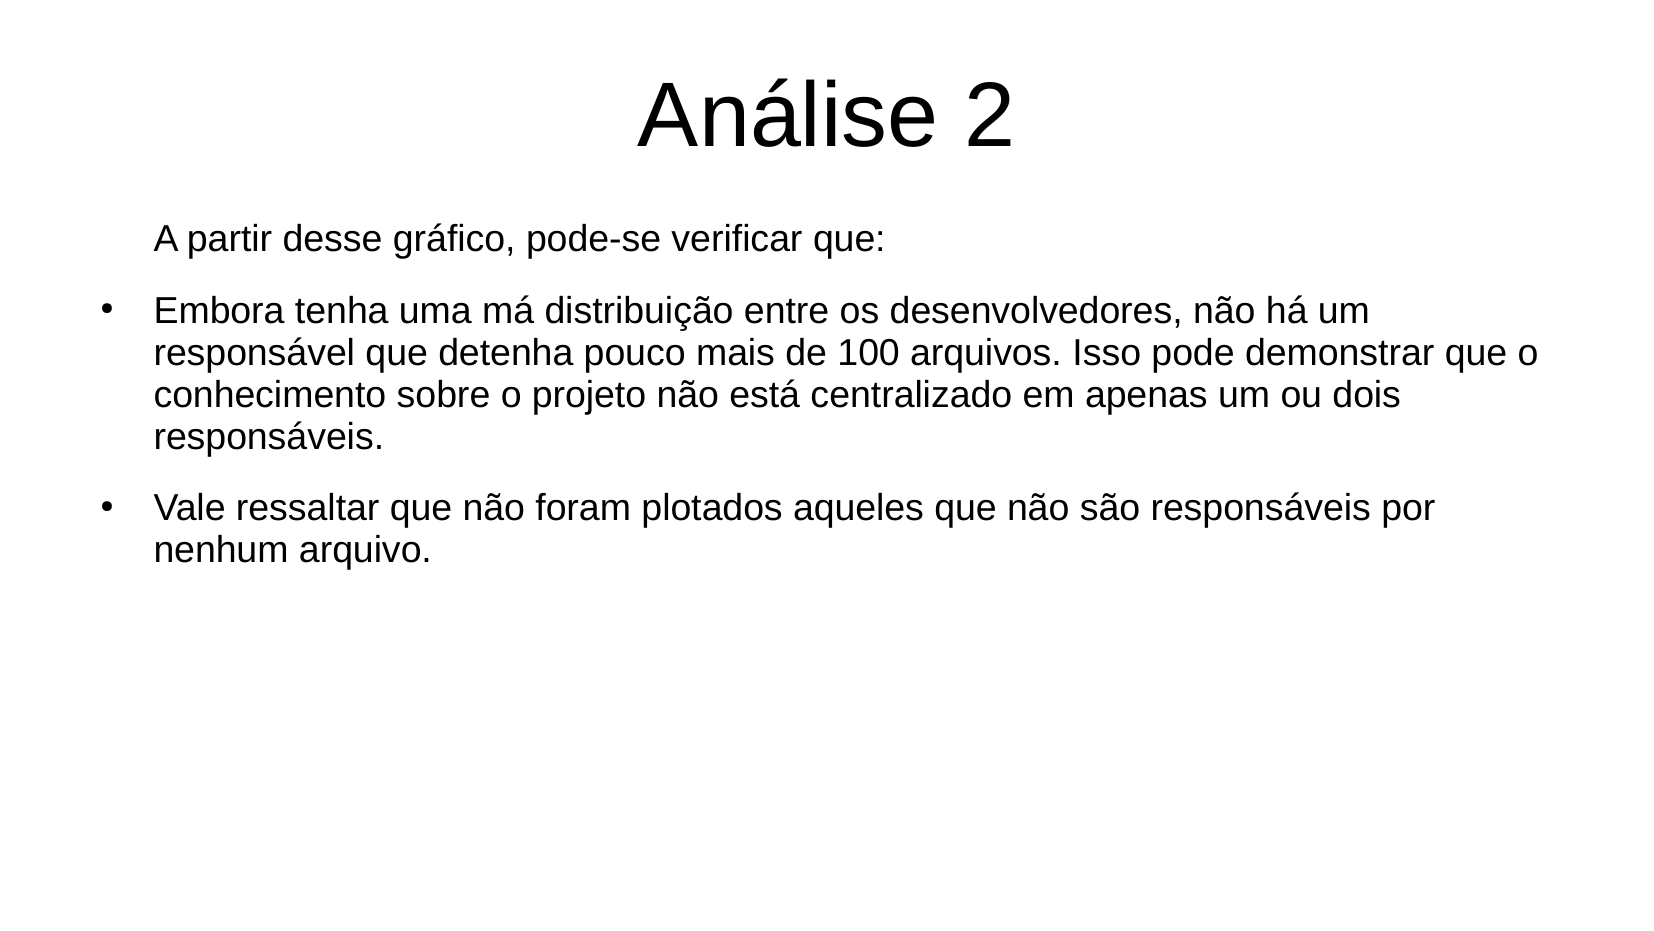

# Análise 2
A partir desse gráfico, pode-se verificar que:
Embora tenha uma má distribuição entre os desenvolvedores, não há um responsável que detenha pouco mais de 100 arquivos. Isso pode demonstrar que o conhecimento sobre o projeto não está centralizado em apenas um ou dois responsáveis.
Vale ressaltar que não foram plotados aqueles que não são responsáveis por nenhum arquivo.